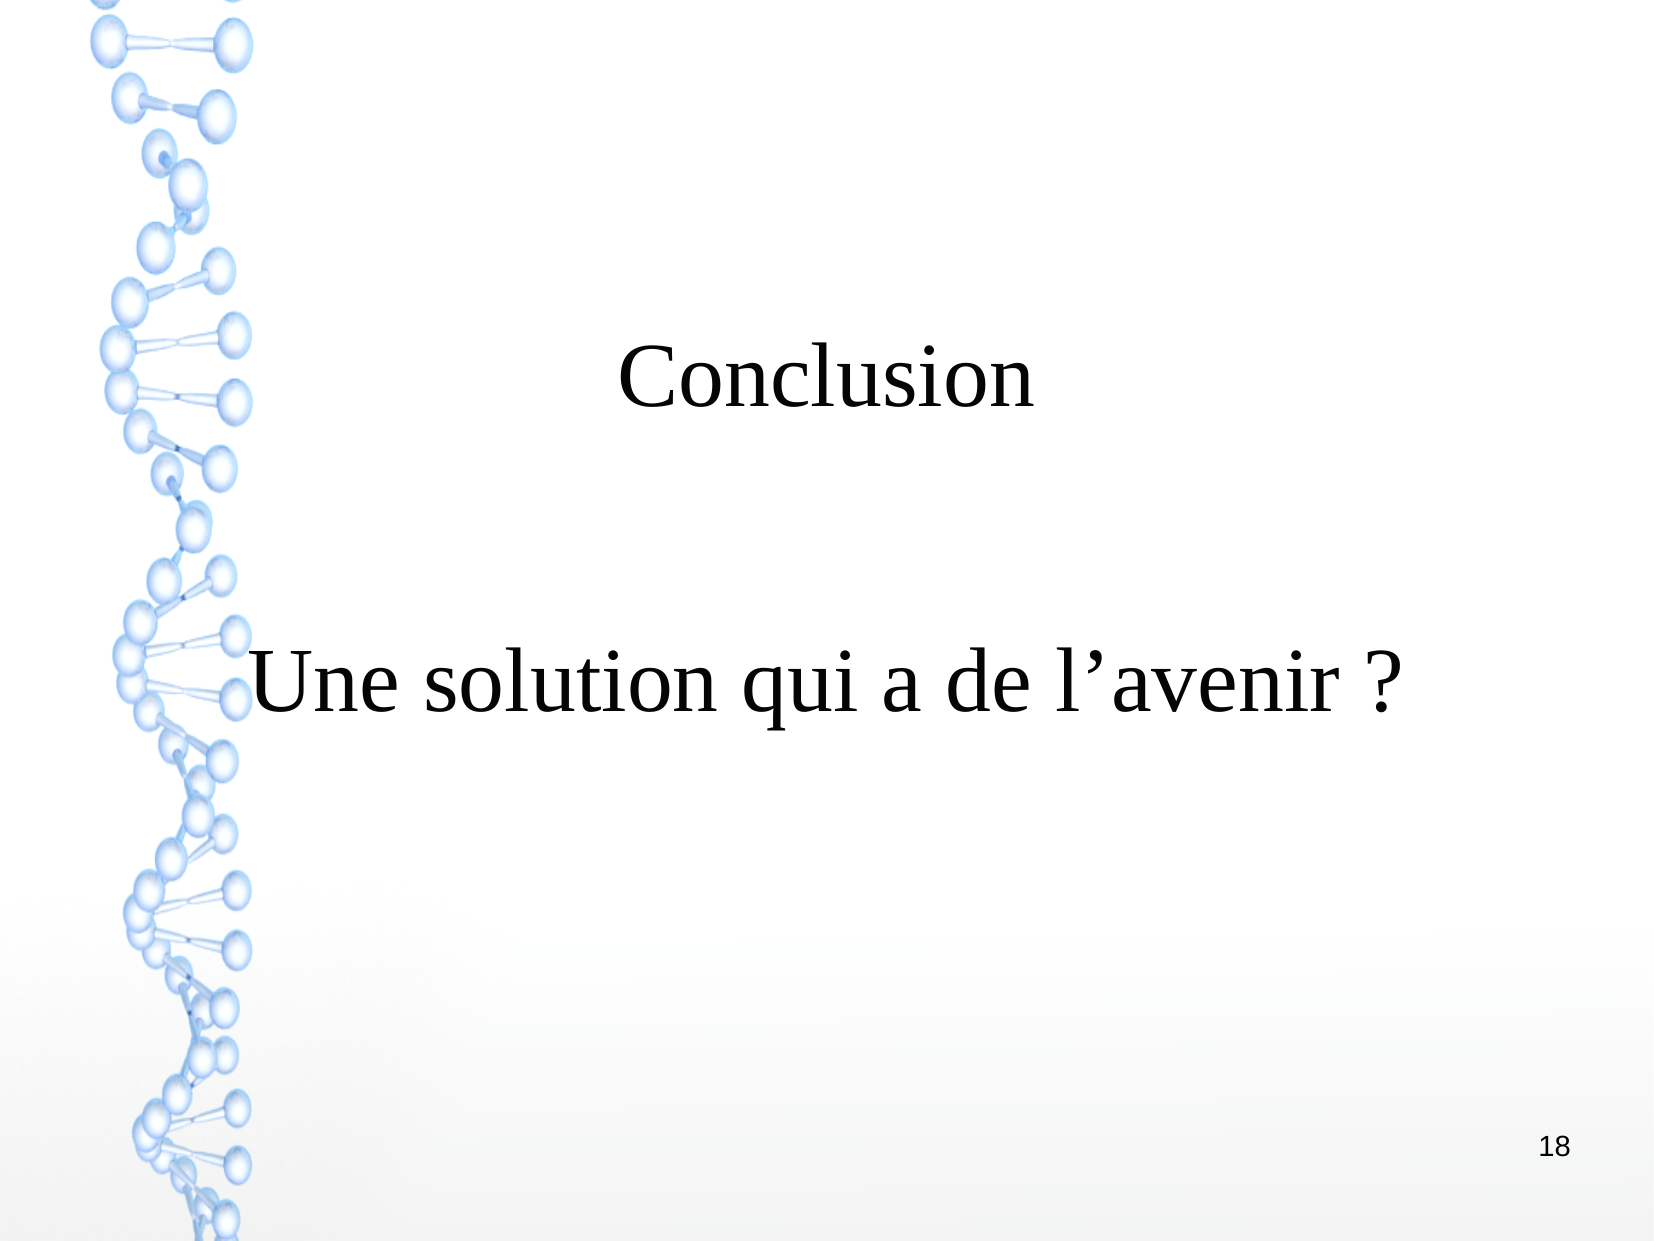

# Conclusion Une solution qui a de l’avenir ?
18